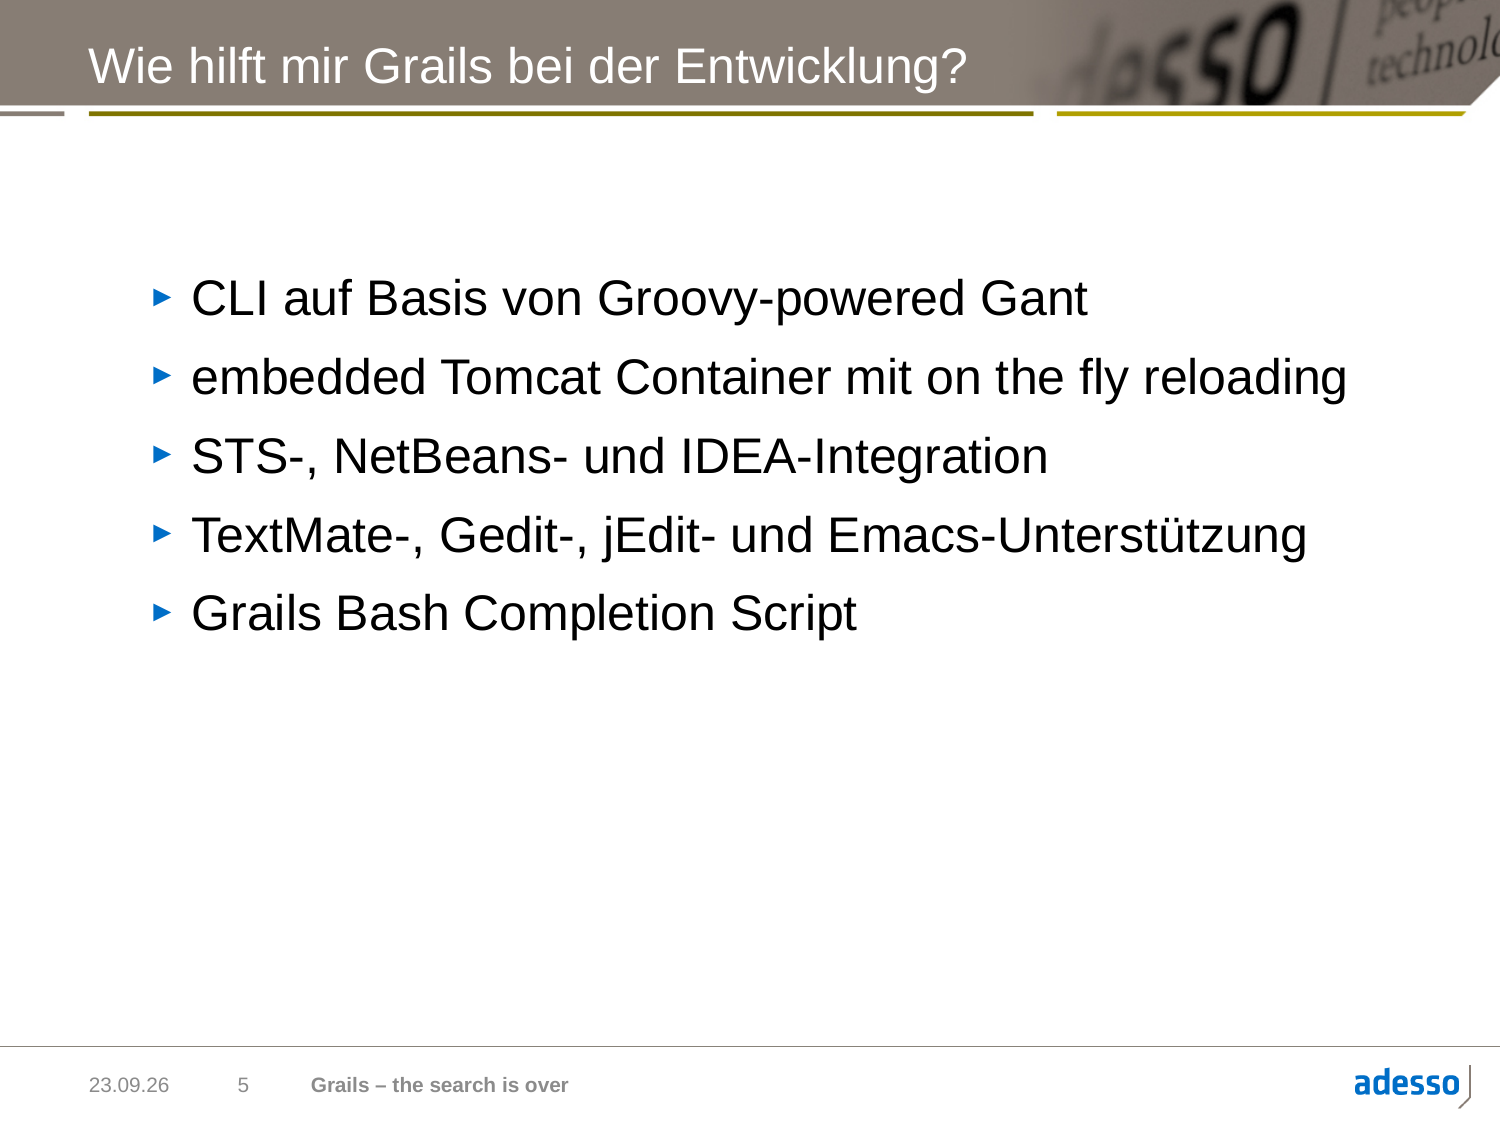

# Wie hilft mir Grails bei der Entwicklung?
CLI auf Basis von Groovy-powered Gant
embedded Tomcat Container mit on the fly reloading
STS-, NetBeans- und IDEA-Integration
TextMate-, Gedit-, jEdit- und Emacs-Unterstützung
Grails Bash Completion Script
Grails – the search is over